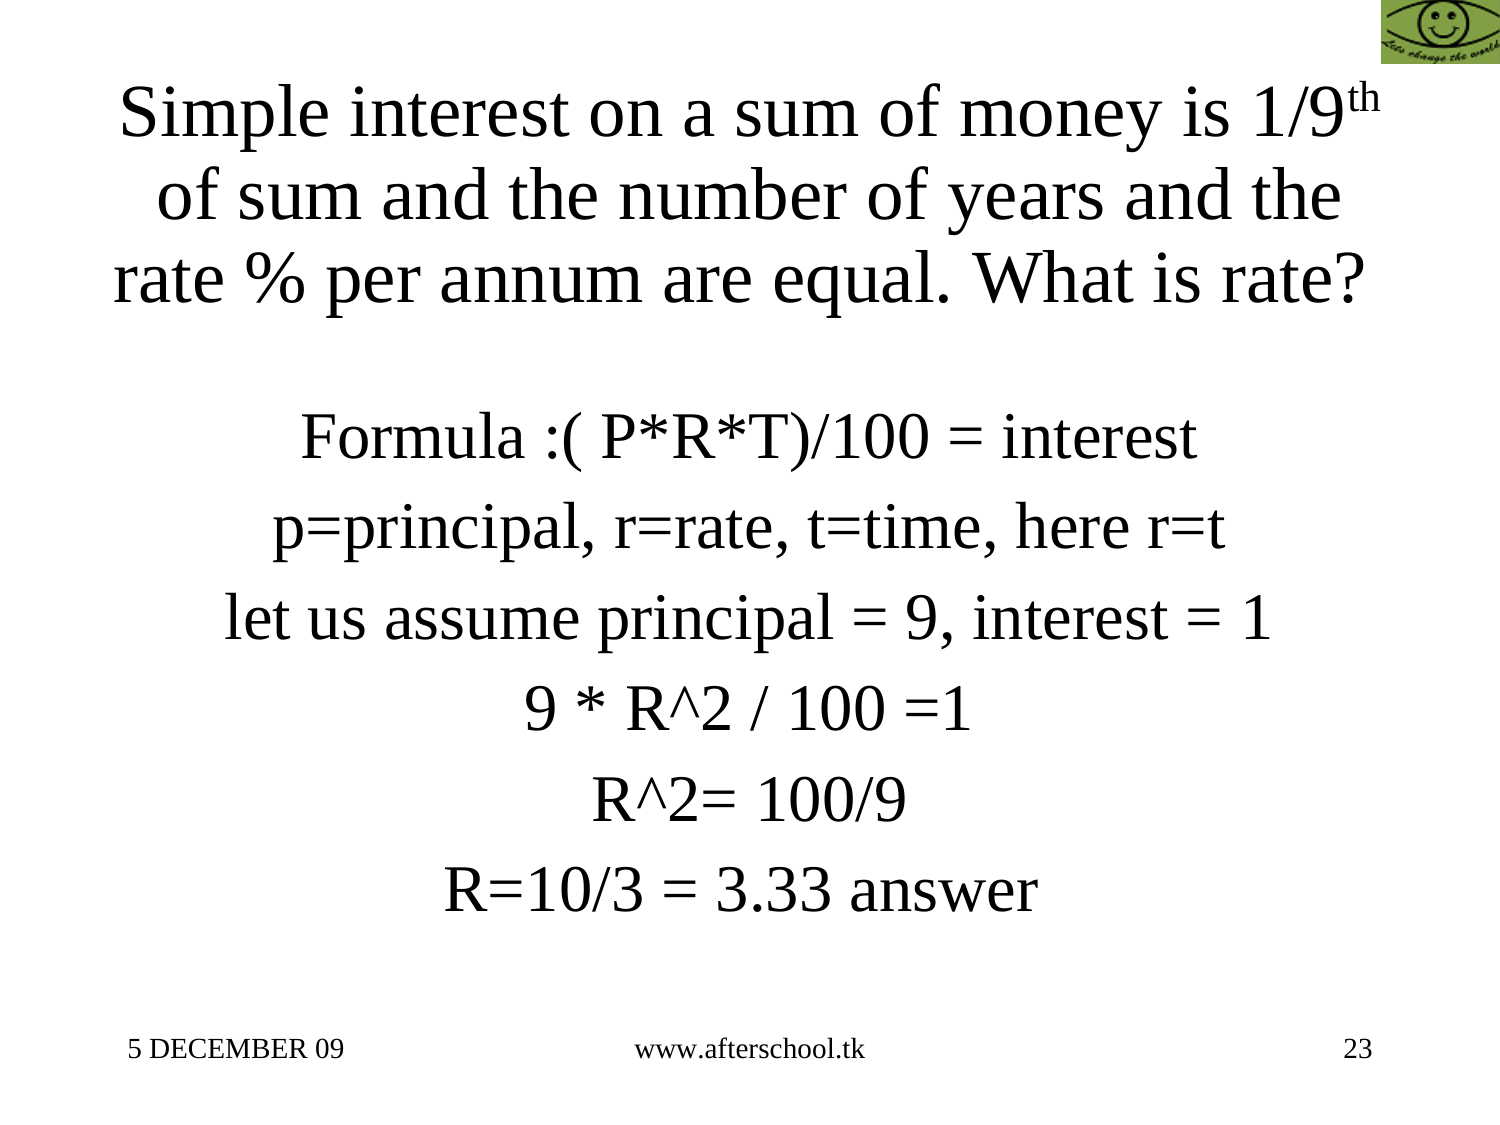

# Simple interest on a sum of money is 1/9th of sum and the number of years and the rate % per annum are equal. What is rate?
Formula :( P*R*T)/100 = interest
p=principal, r=rate, t=time, here r=t
let us assume principal = 9, interest = 1
9 * R^2 / 100 =1
R^2= 100/9
R=10/3 = 3.33 answer
MFI Seminar Jain PG College
AFTERSCHOOOL centre for social entrepreneurship
23